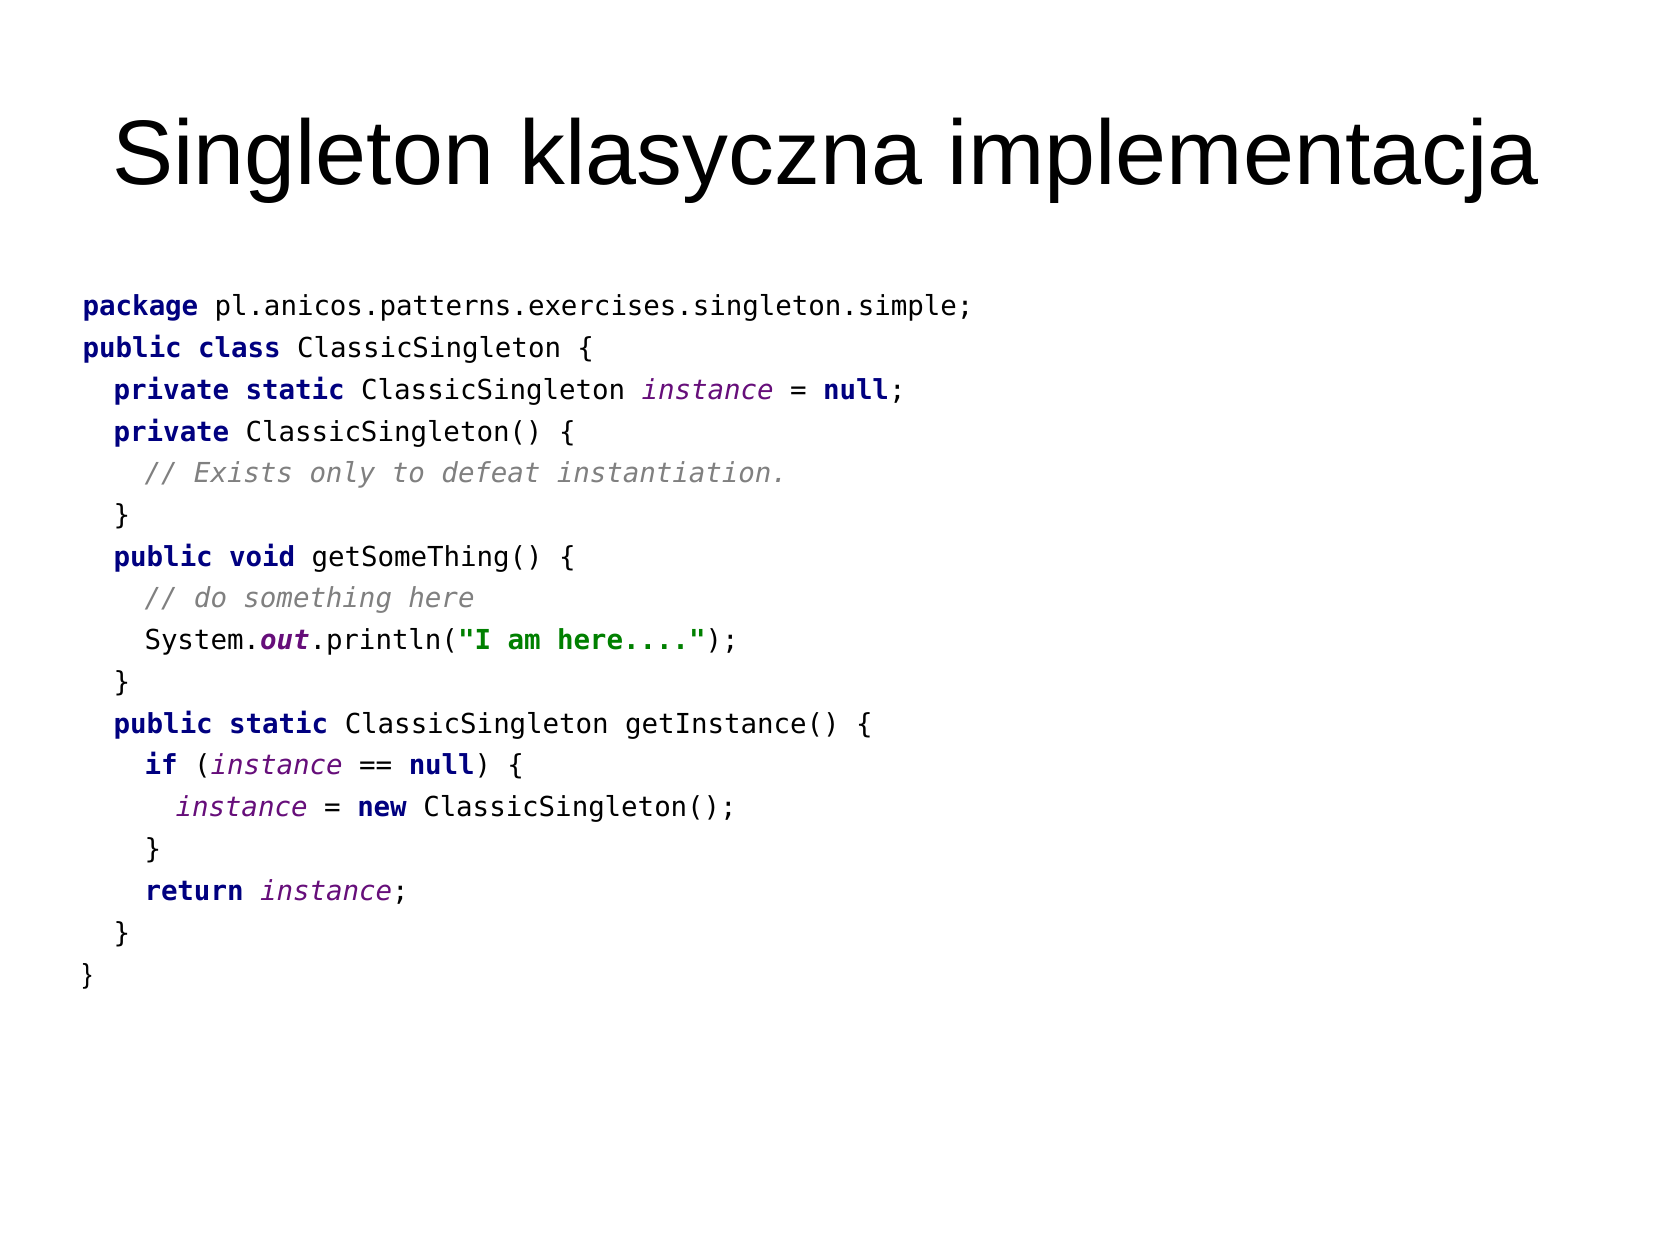

# Singleton klasyczna implementacja
package pl.anicos.patterns.exercises.singleton.simple;
public class ClassicSingleton {
 private static ClassicSingleton instance = null;
 private ClassicSingleton() {
 // Exists only to defeat instantiation.
 }
 public void getSomeThing() {
 // do something here
 System.out.println("I am here....");
 }
 public static ClassicSingleton getInstance() {
 if (instance == null) {
 instance = new ClassicSingleton();
 }
 return instance;
 }
}